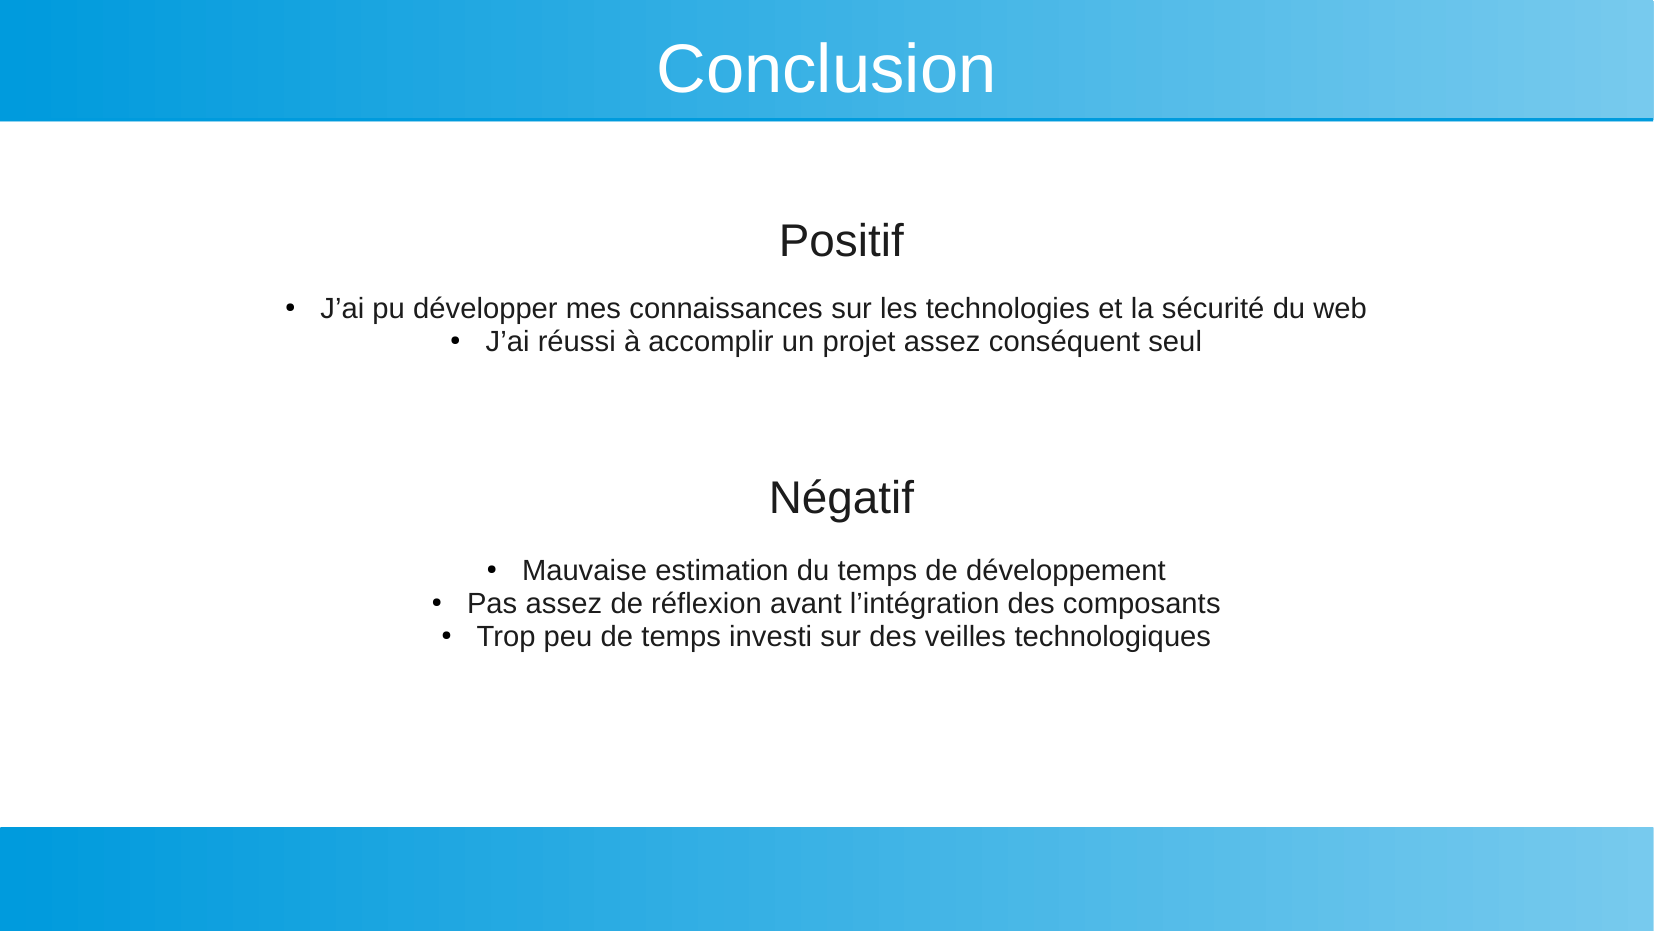

# Conclusion
J’ai pu développer mes connaissances sur les technologies et la sécurité du web
J’ai réussi à accomplir un projet assez conséquent seul
Mauvaise estimation du temps de développement
Pas assez de réflexion avant l’intégration des composants
Trop peu de temps investi sur des veilles technologiques
Positif
Négatif